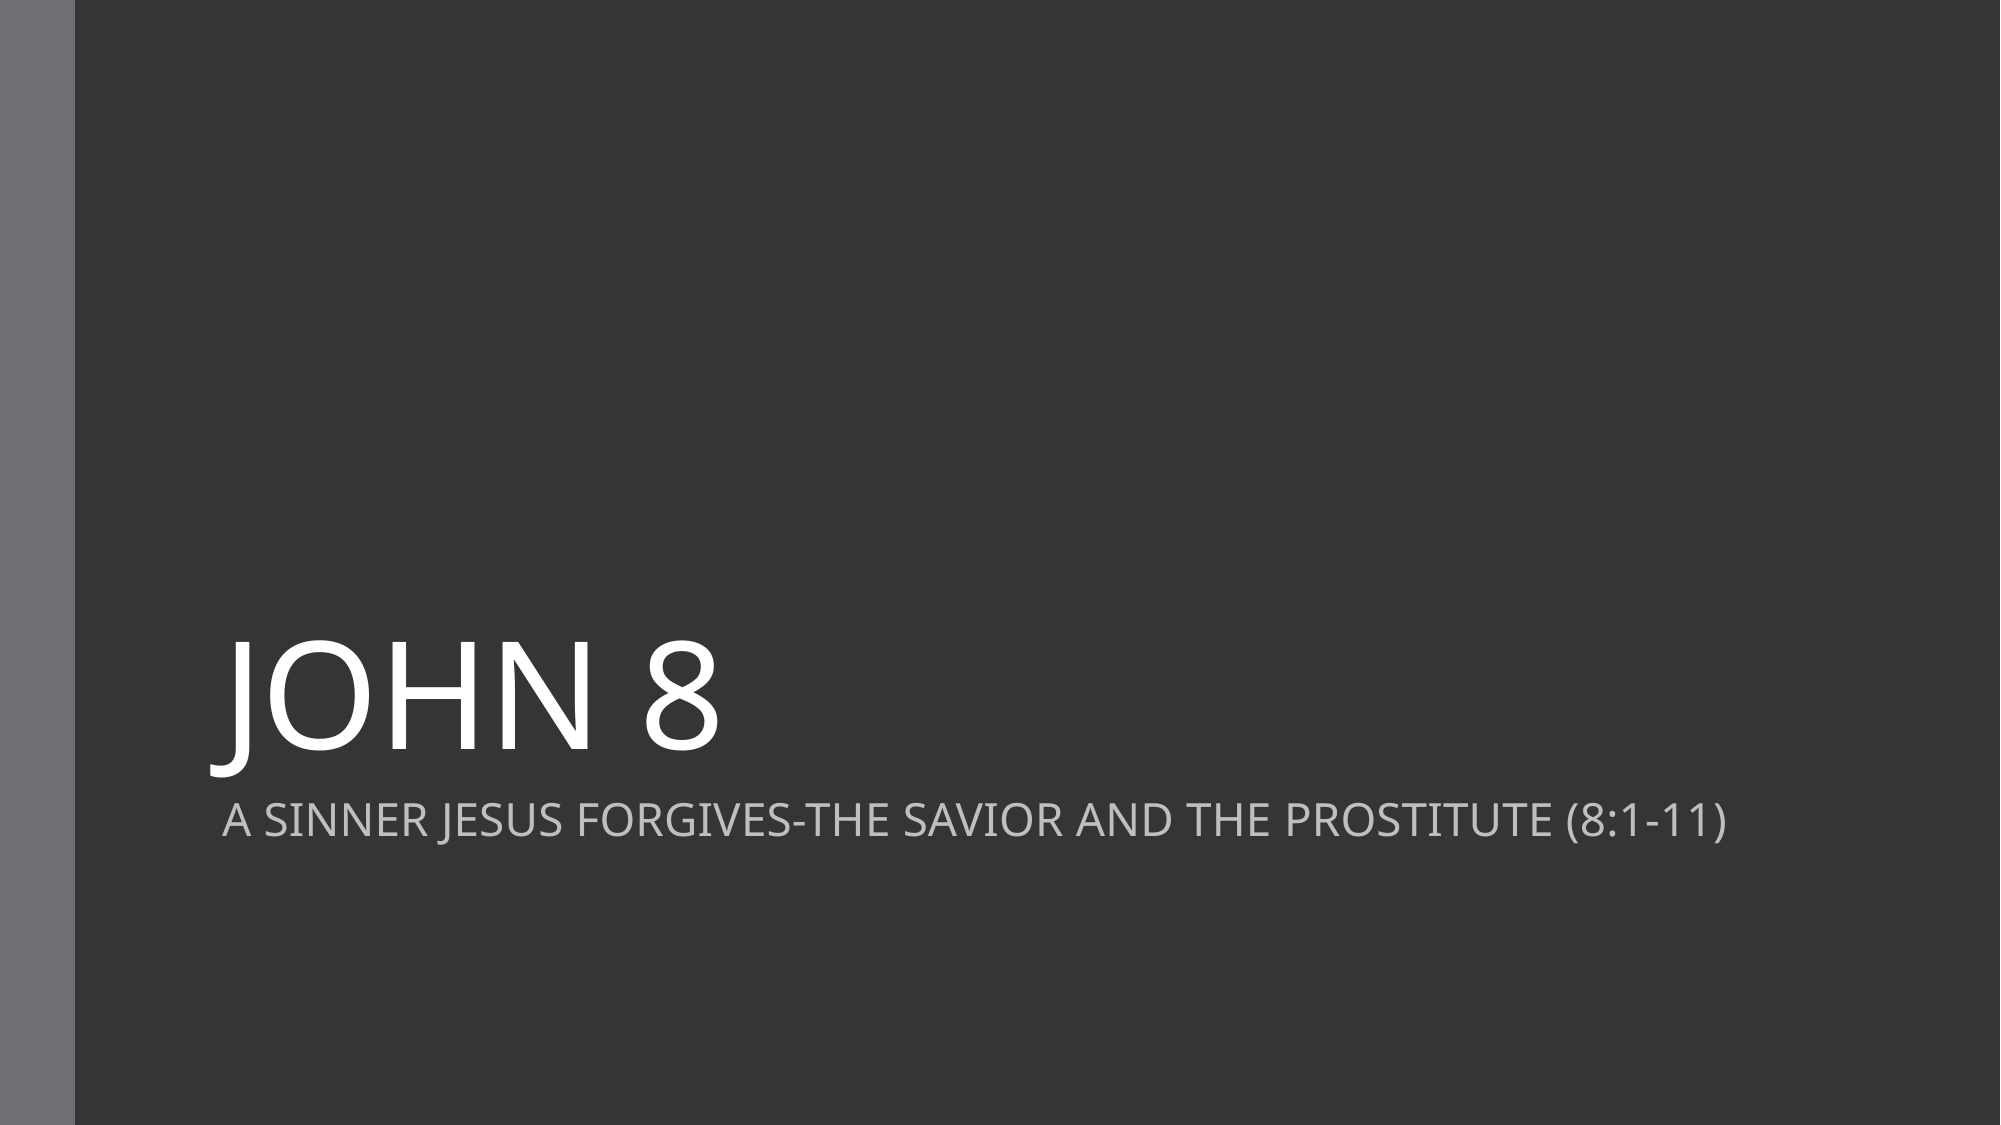

# JOHN 8
A SINNER JESUS FORGIVES-THE SAVIOR AND THE PROSTITUTE (8:1-11)